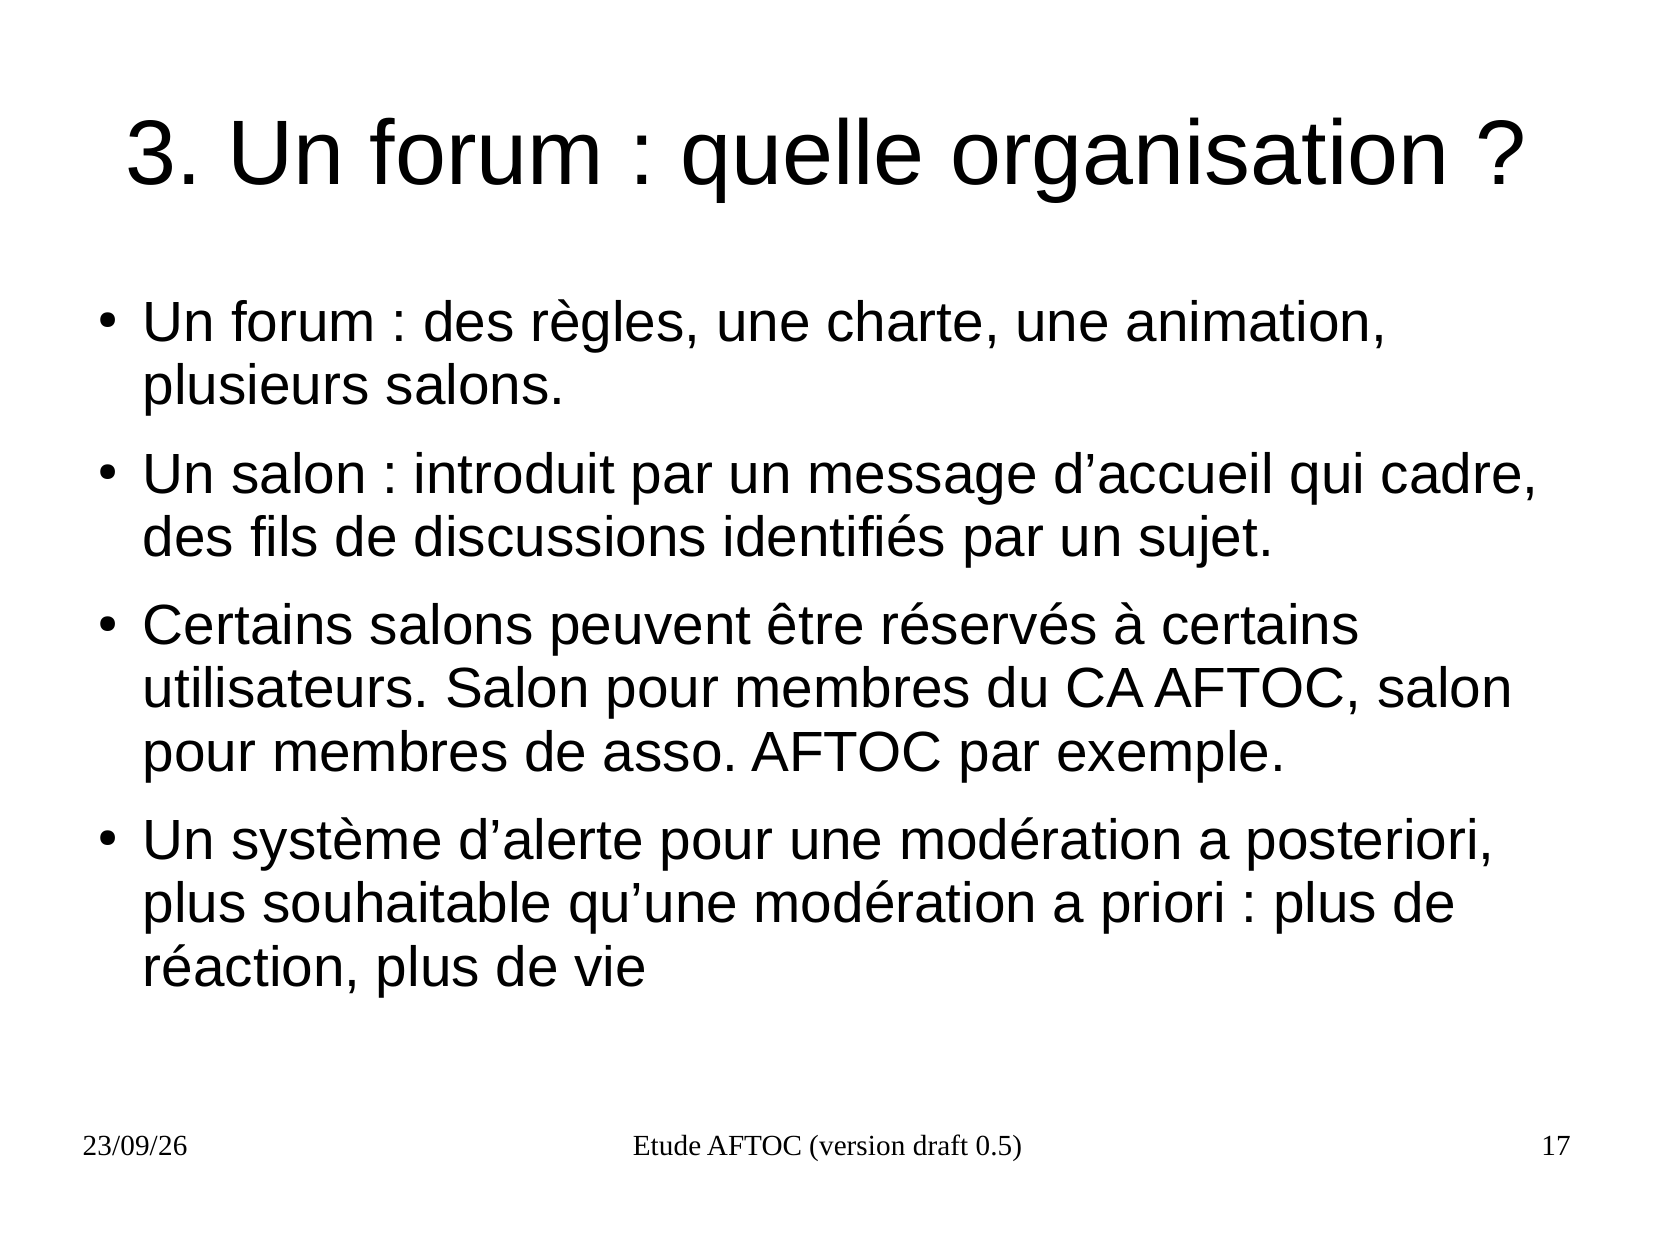

# 3. Un forum : quelle organisation ?
Un forum : des règles, une charte, une animation, plusieurs salons.
Un salon : introduit par un message d’accueil qui cadre, des fils de discussions identifiés par un sujet.
Certains salons peuvent être réservés à certains utilisateurs. Salon pour membres du CA AFTOC, salon pour membres de asso. AFTOC par exemple.
Un système d’alerte pour une modération a posteriori, plus souhaitable qu’une modération a priori : plus de réaction, plus de vie
Etude AFTOC (version draft 0.5)
17